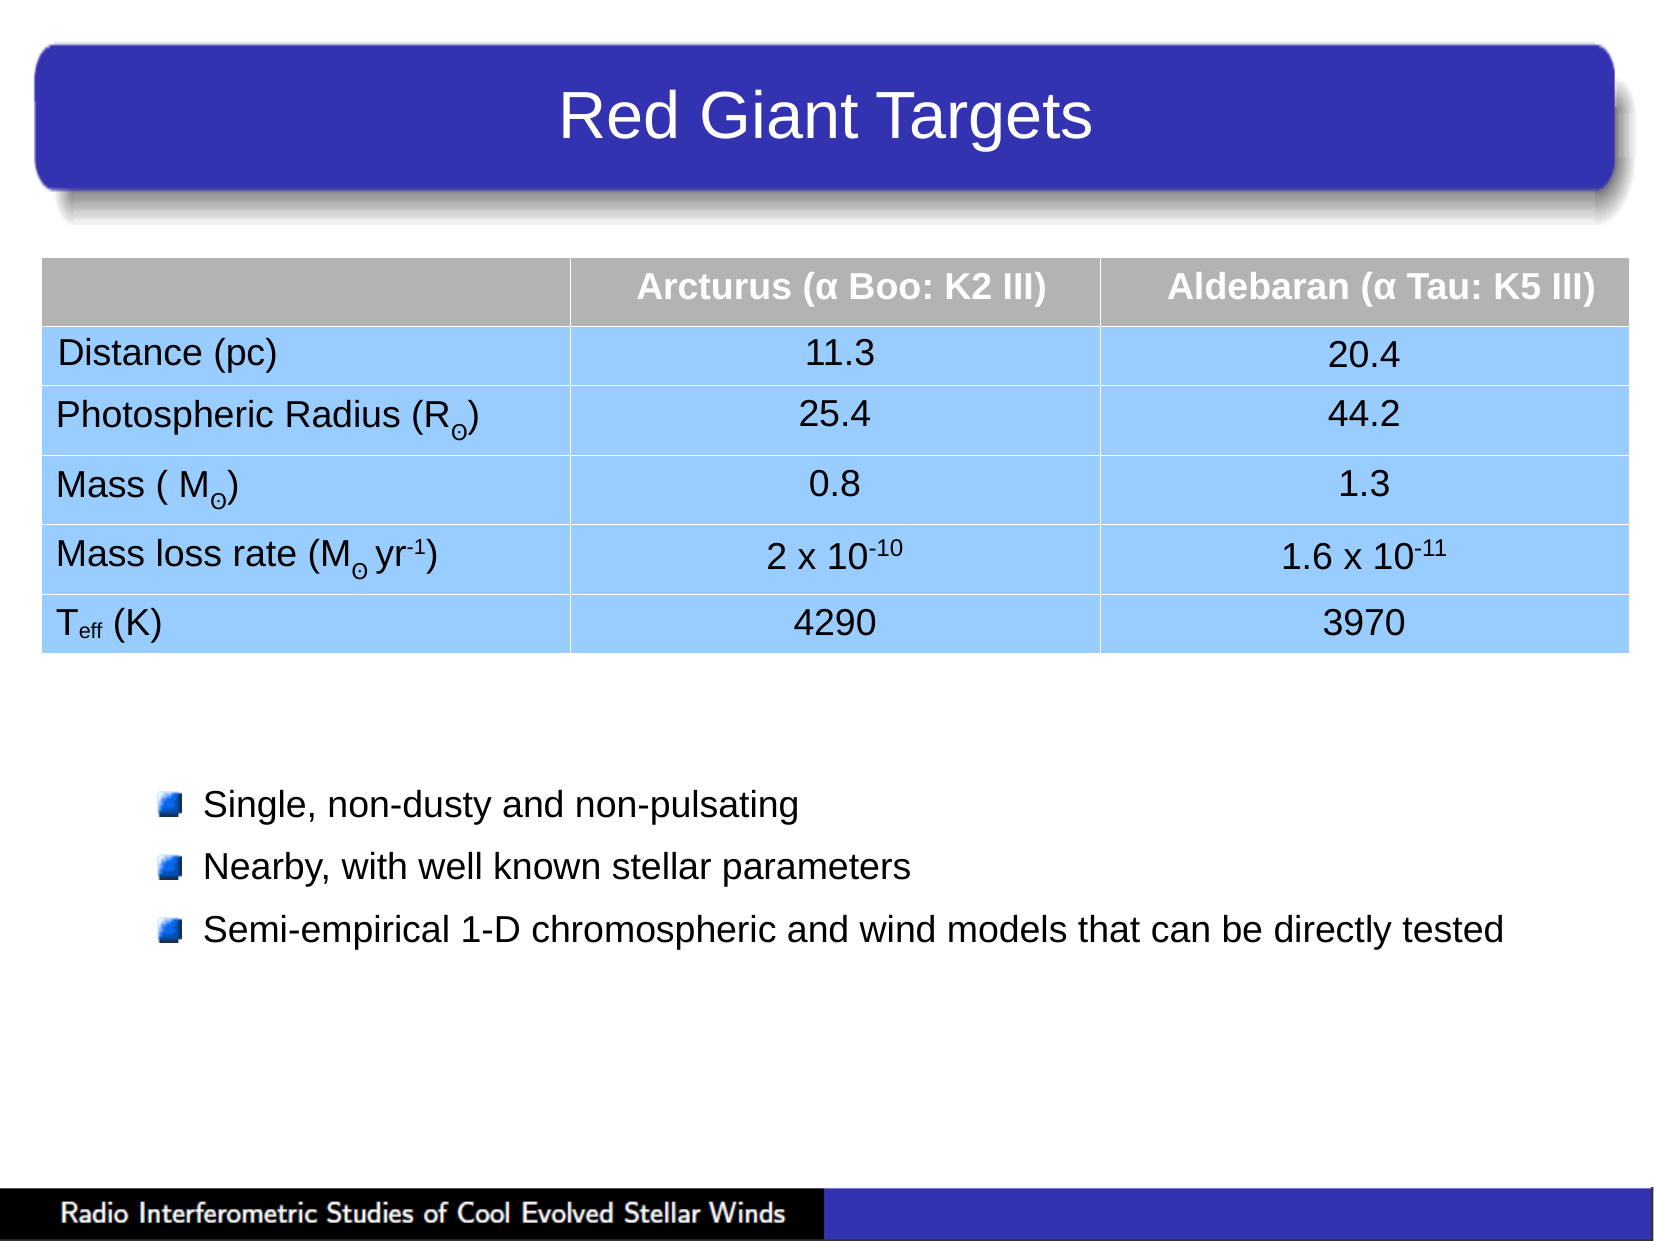

Red Giant Targets
| | Arcturus (α Boo: K2 III) | Aldebaran (α Tau: K5 III) |
| --- | --- | --- |
| Distance (pc) | 11.3 | 20.4 |
| Photospheric Radius (Rʘ) | 25.4 | 44.2 |
| Mass ( Mʘ) | 0.8 | 1.3 |
| Mass loss rate (Mʘ yr-1) | 2 x 10-10 | 1.6 x 10-11 |
| Teff (K) | 4290 | 3970 |
 Single, non-dusty and non-pulsating
 Nearby, with well known stellar parameters
 Semi-empirical 1-D chromospheric and wind models that can be directly tested